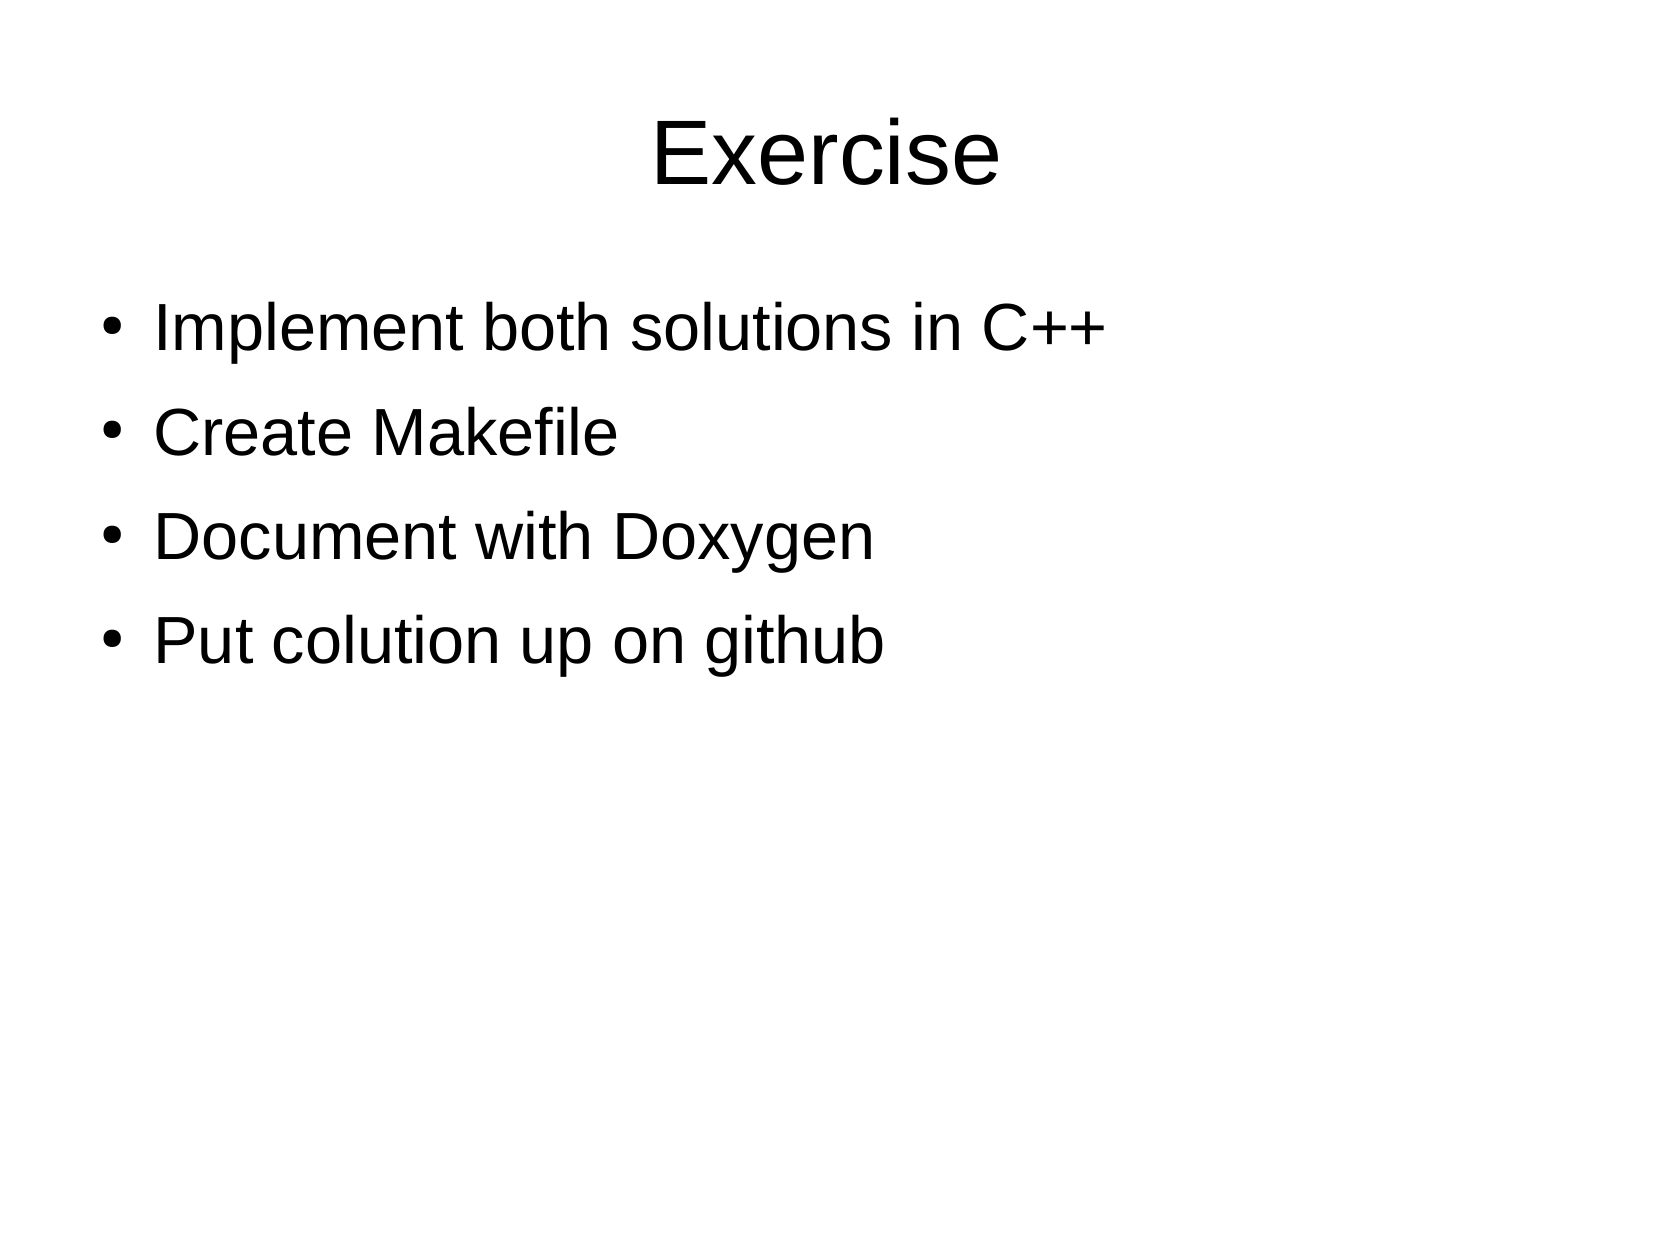

# Exercise
Implement both solutions in C++
Create Makefile
Document with Doxygen
Put colution up on github